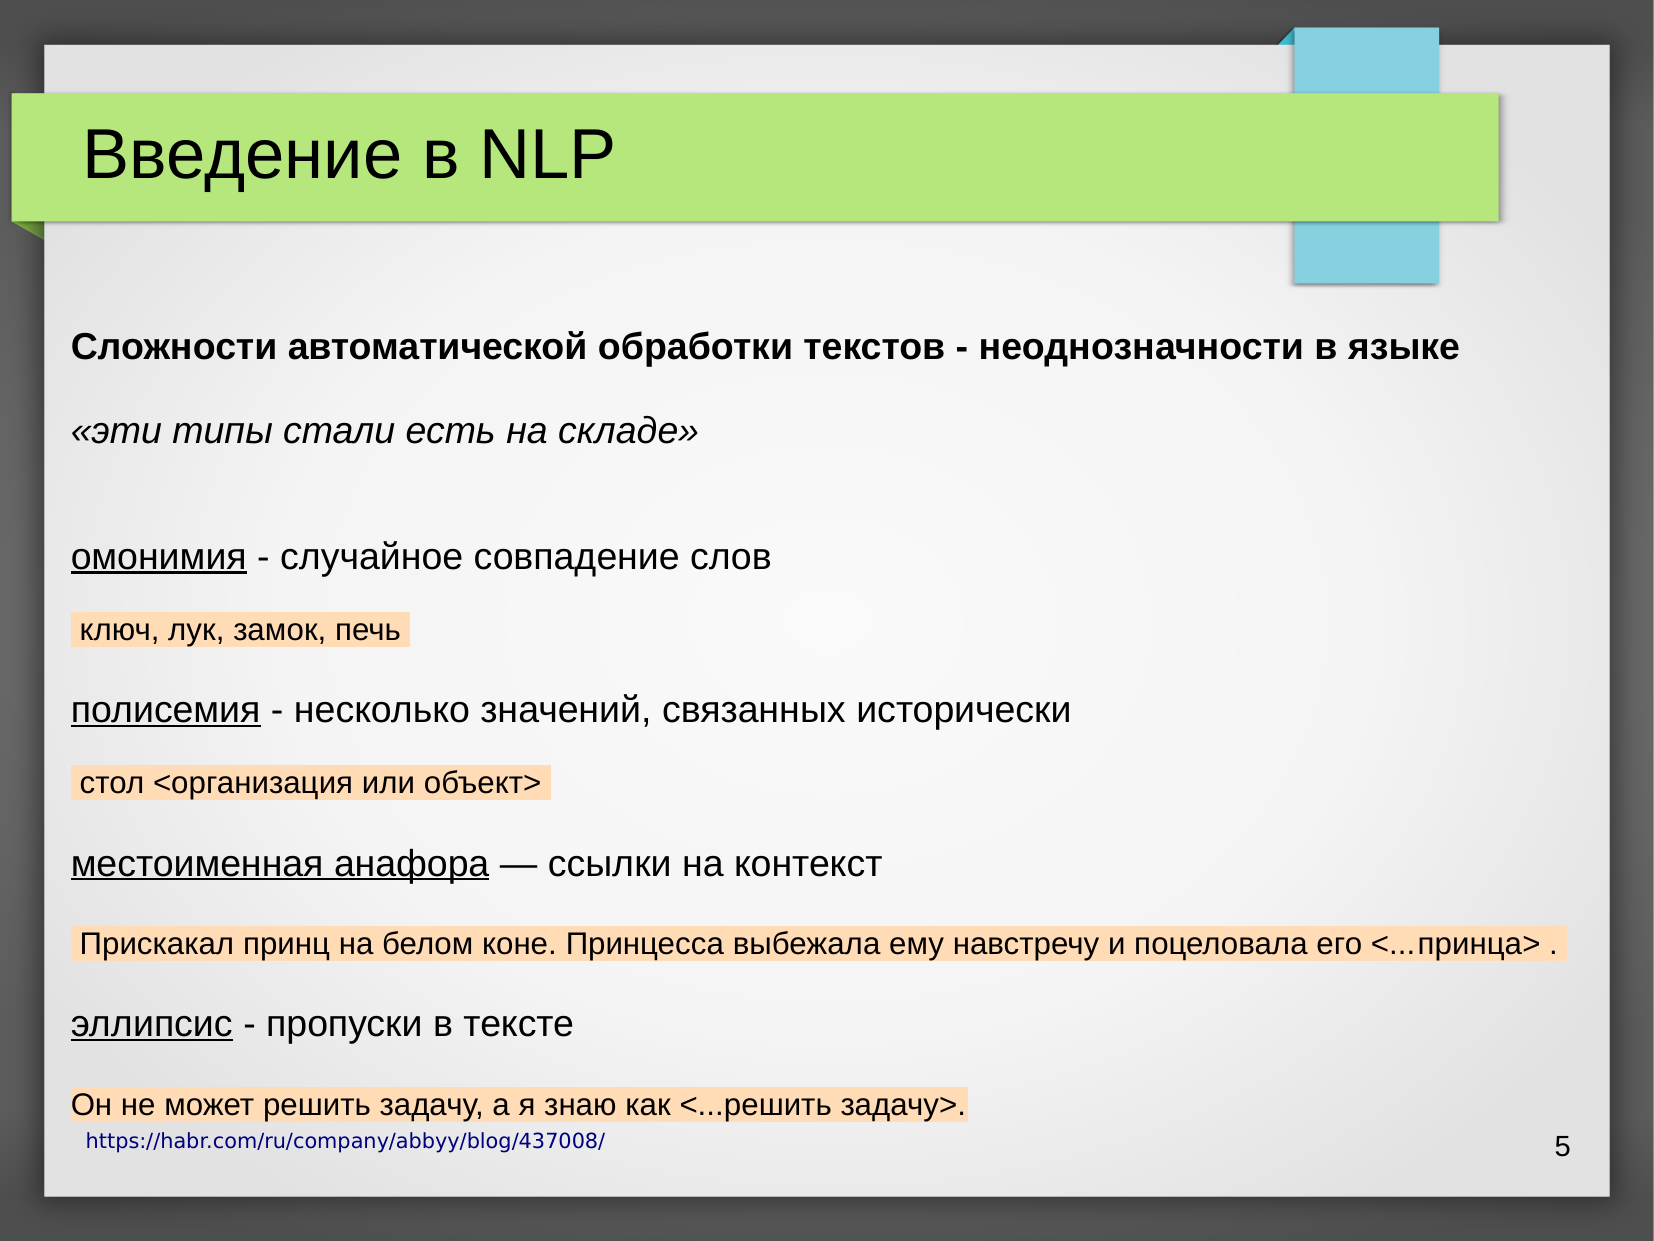

# Введение в NLP
Сложности автоматической обработки текстов - неоднозначности в языке
«эти типы стали есть на складе»
омонимия - случайное совпадение слов
 ключ, лук, замок, печь
полисемия - несколько значений, связанных исторически
 стол <организация или объект>
местоименная анафора — ссылки на контекст
 Прискакал принц на белом коне. Принцесса выбежала ему навстречу и поцеловала его <...принца> .
эллипсис - пропуски в тексте
Он не может решить задачу, а я знаю как <...решить задачу>.
https://habr.com/ru/company/abbyy/blog/437008/
5